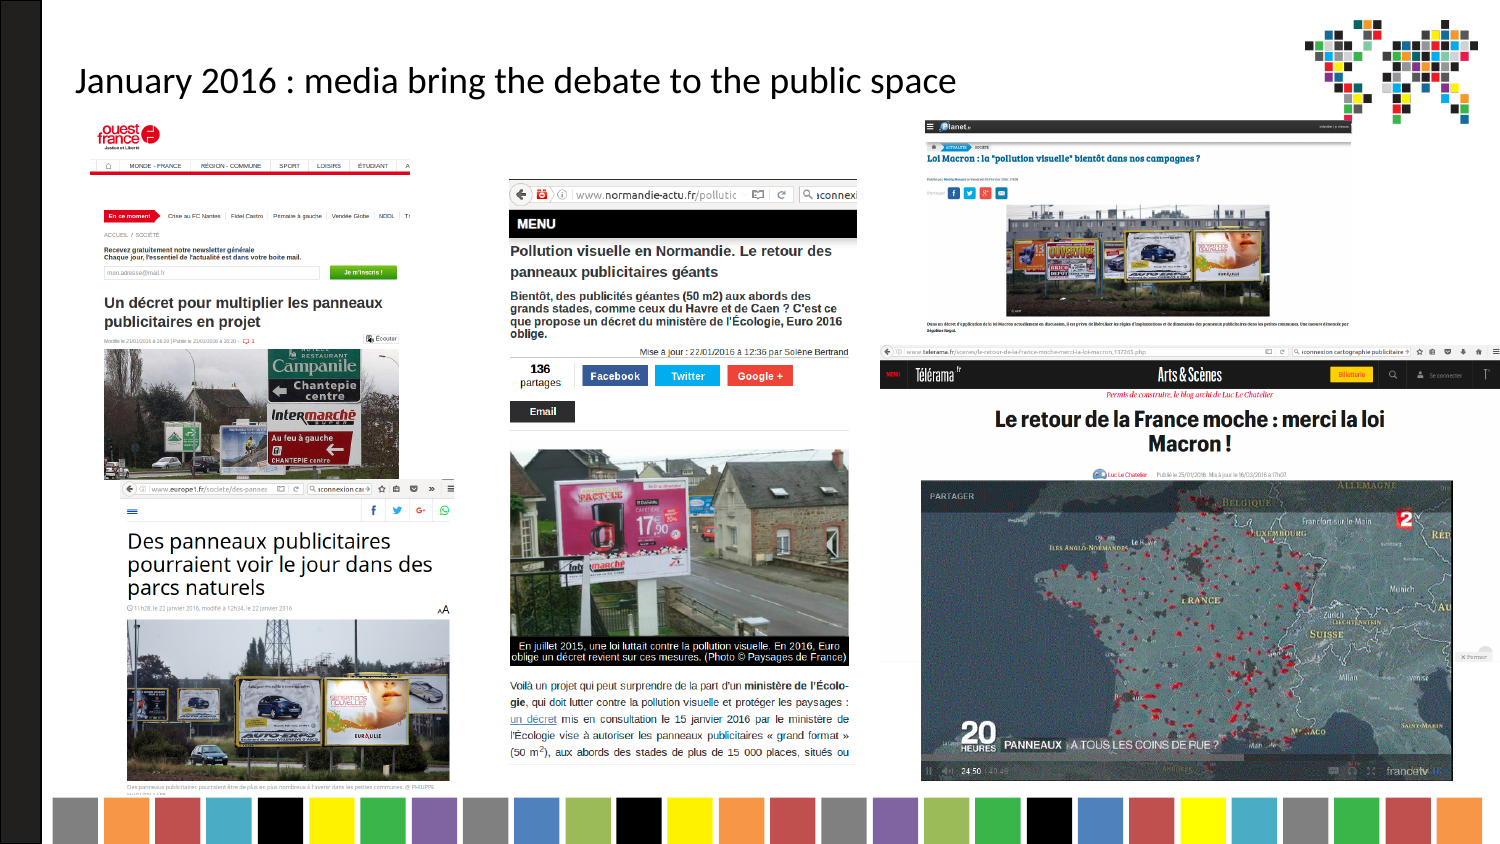

January 2016 : media bring the debate to the public space